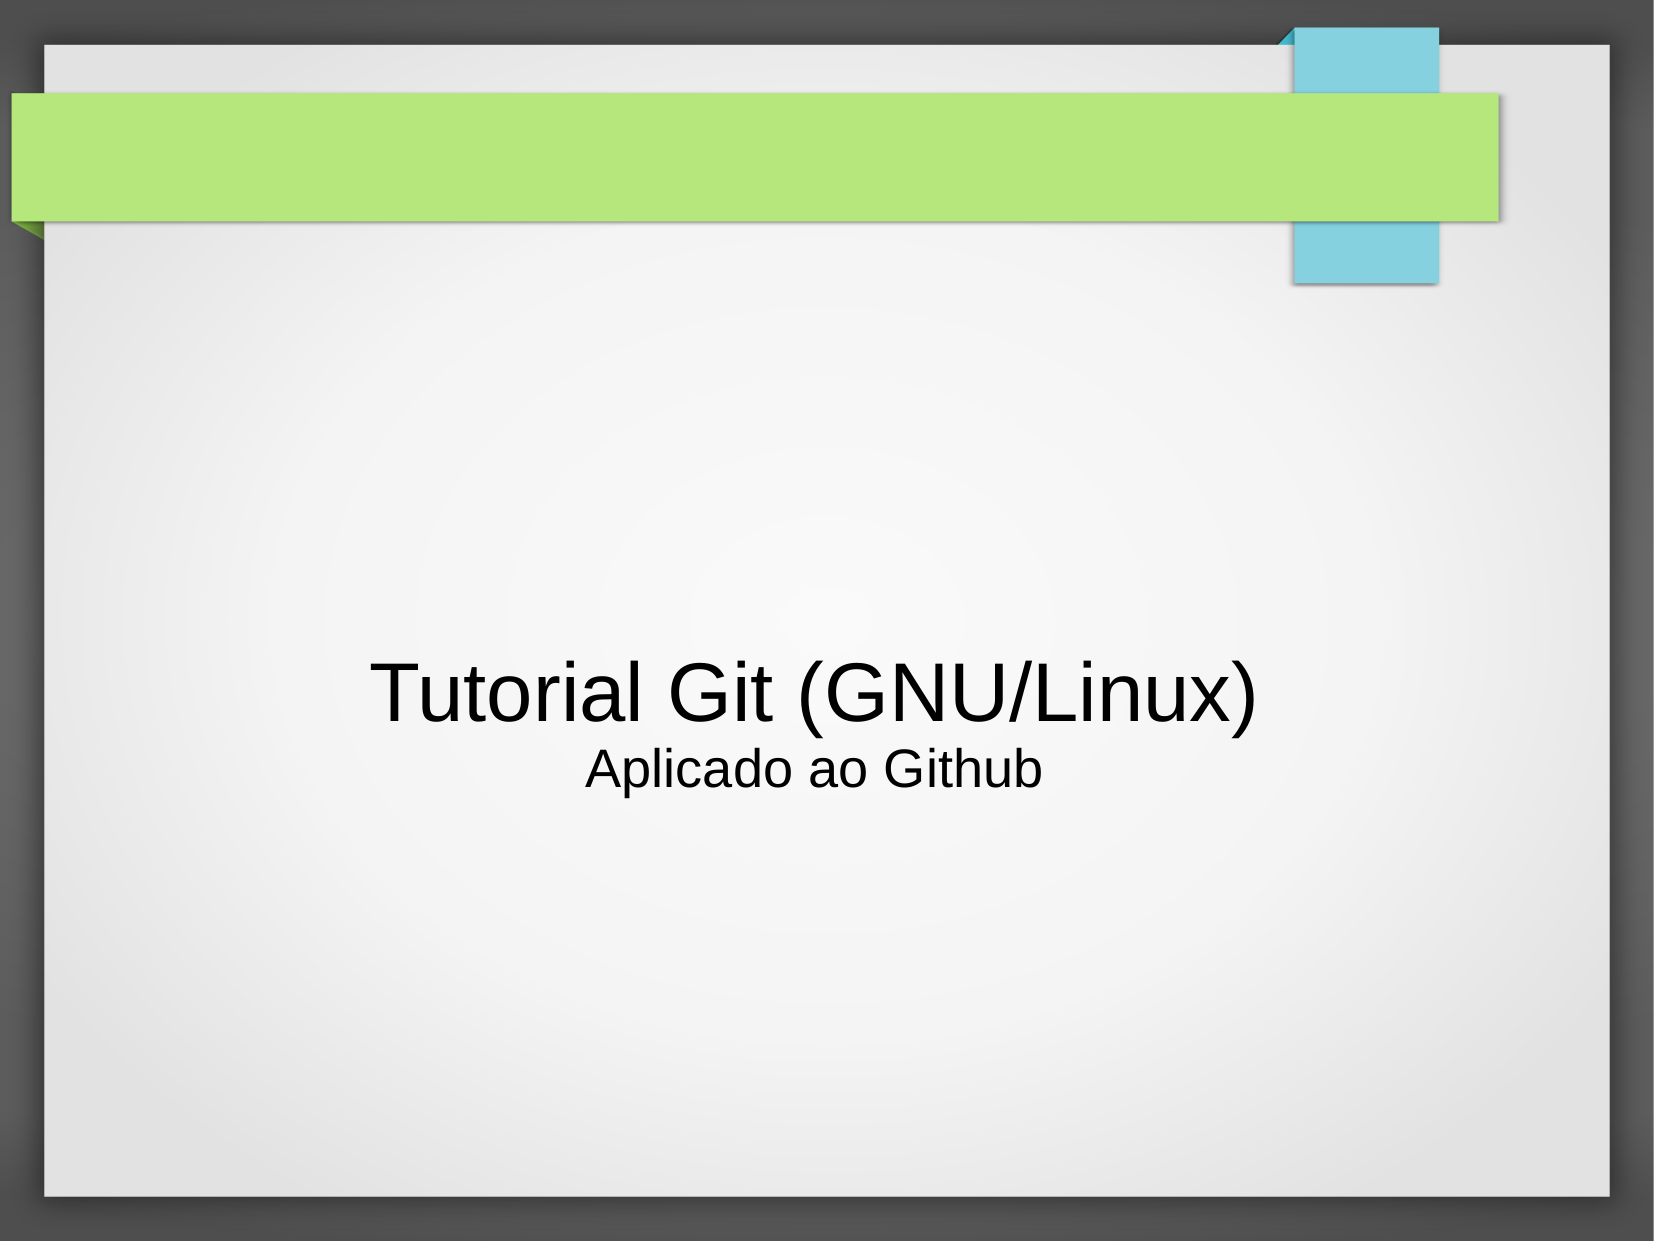

# Tutorial Git (GNU/Linux)
Aplicado ao Github